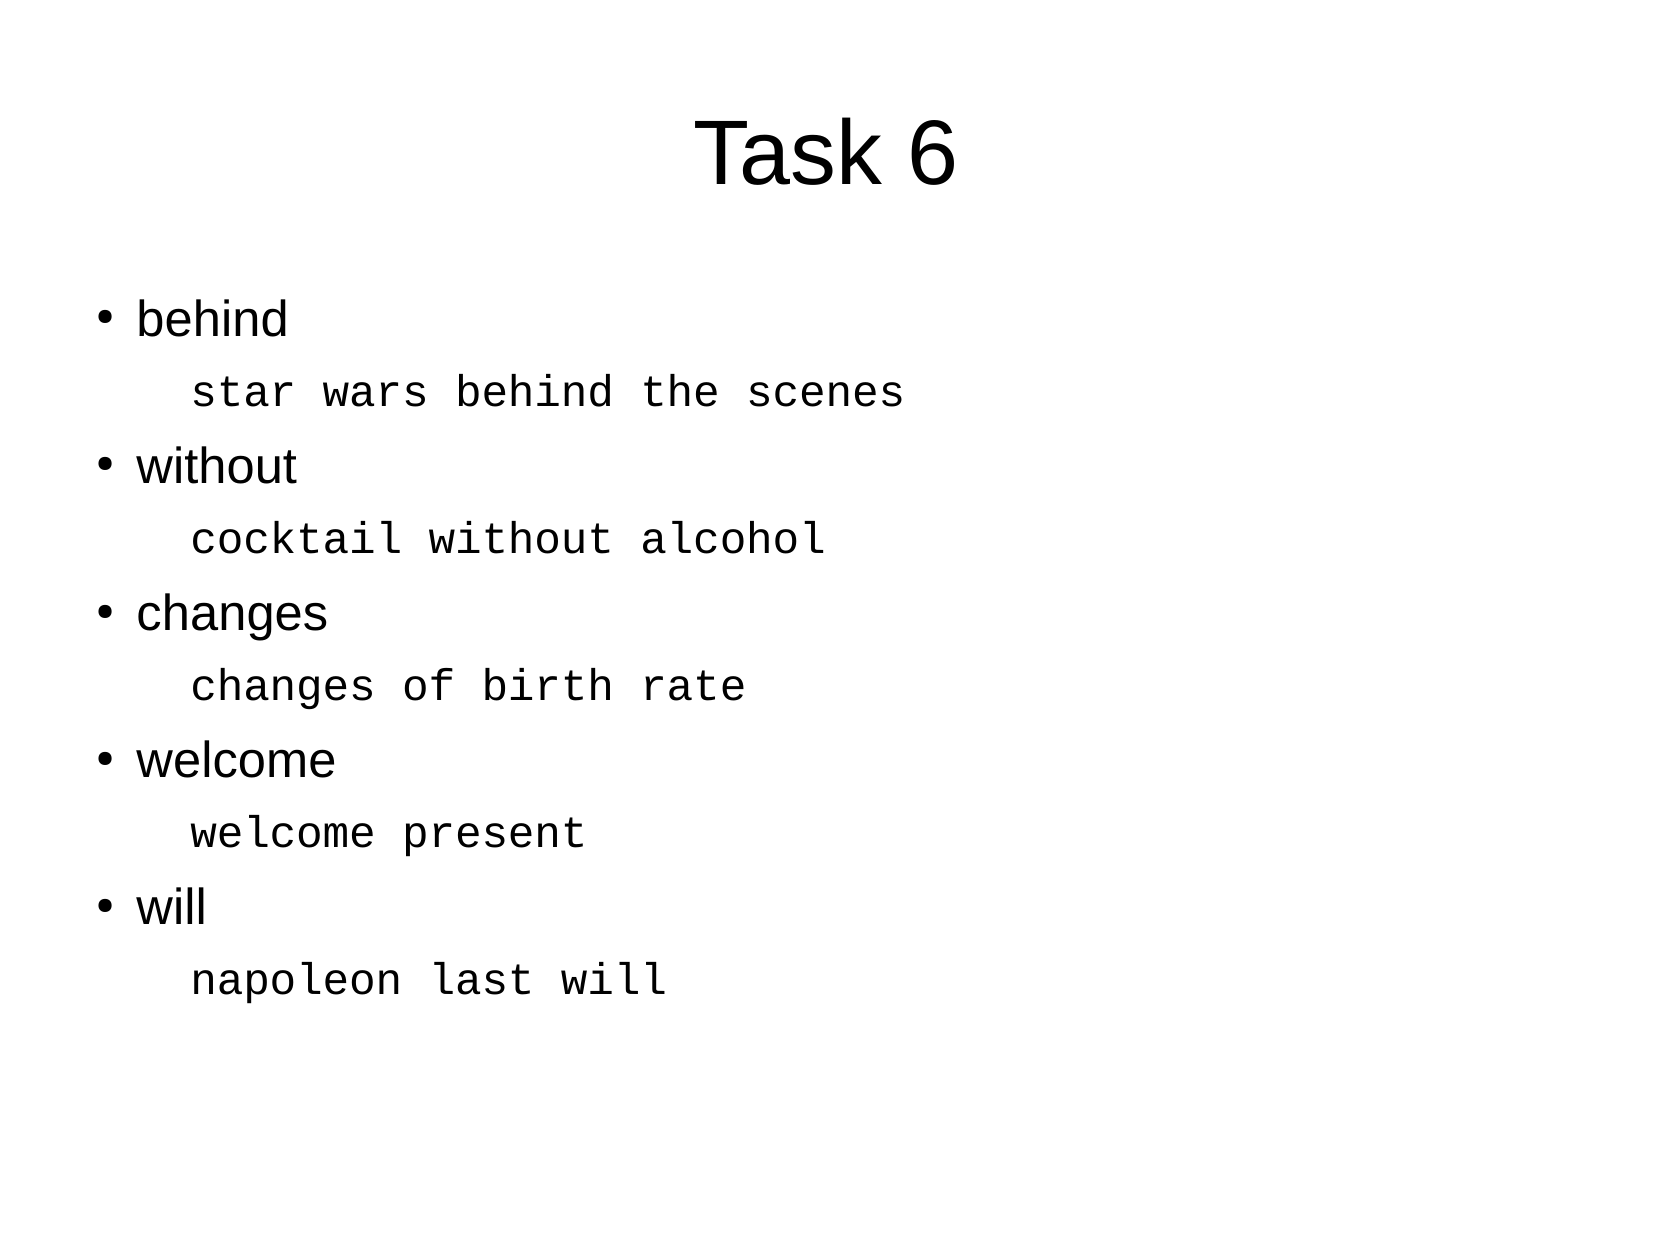

# Task 6
behind
star wars behind the scenes
without
cocktail without alcohol
changes
changes of birth rate
welcome
welcome present
will
napoleon last will